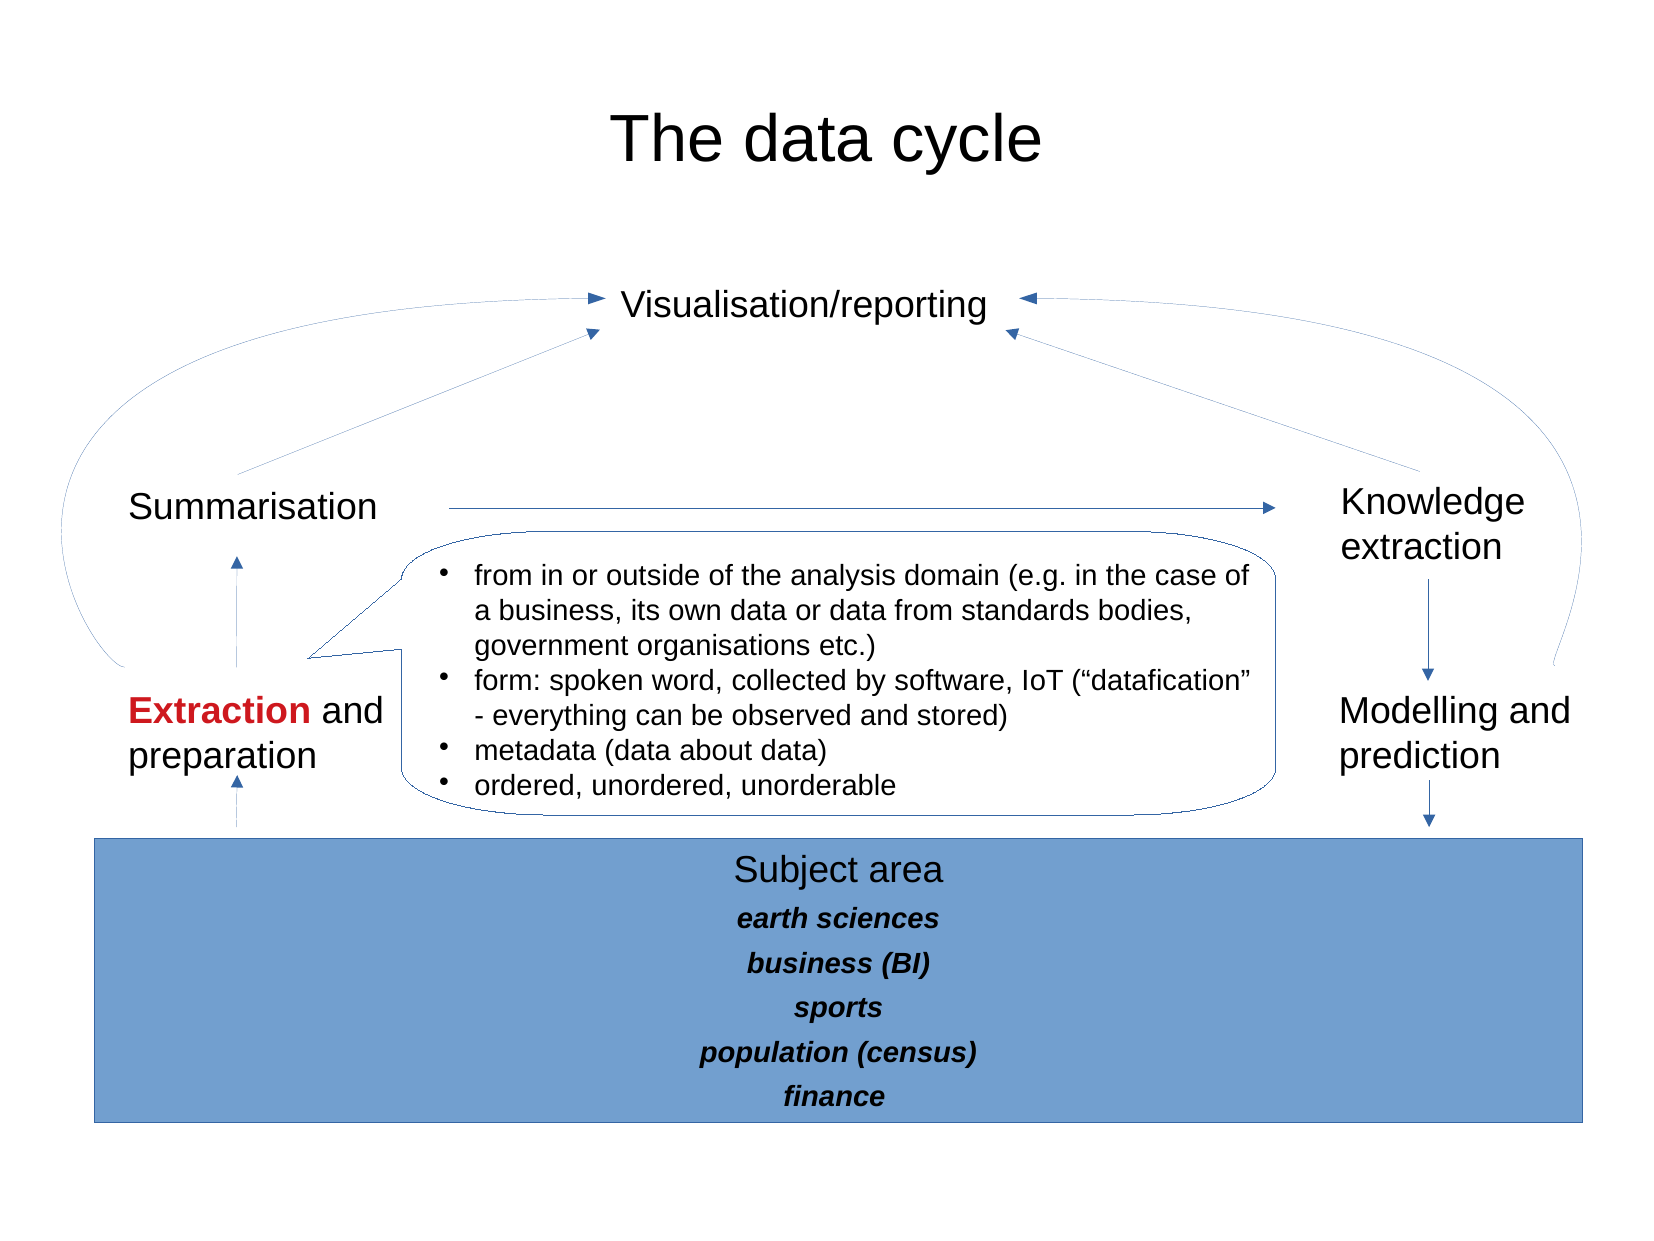

The data cycle
Visualisation/reporting
Knowledge extraction
Summarisation
from in or outside of the analysis domain (e.g. in the case of a business, its own data or data from standards bodies, government organisations etc.)
form: spoken word, collected by software, IoT (“datafication” - everything can be observed and stored)
metadata (data about data)
ordered, unordered, unorderable
Extraction and preparation
Modelling and prediction
Subject area
earth sciences
business (BI)
sports
population (census)
finance